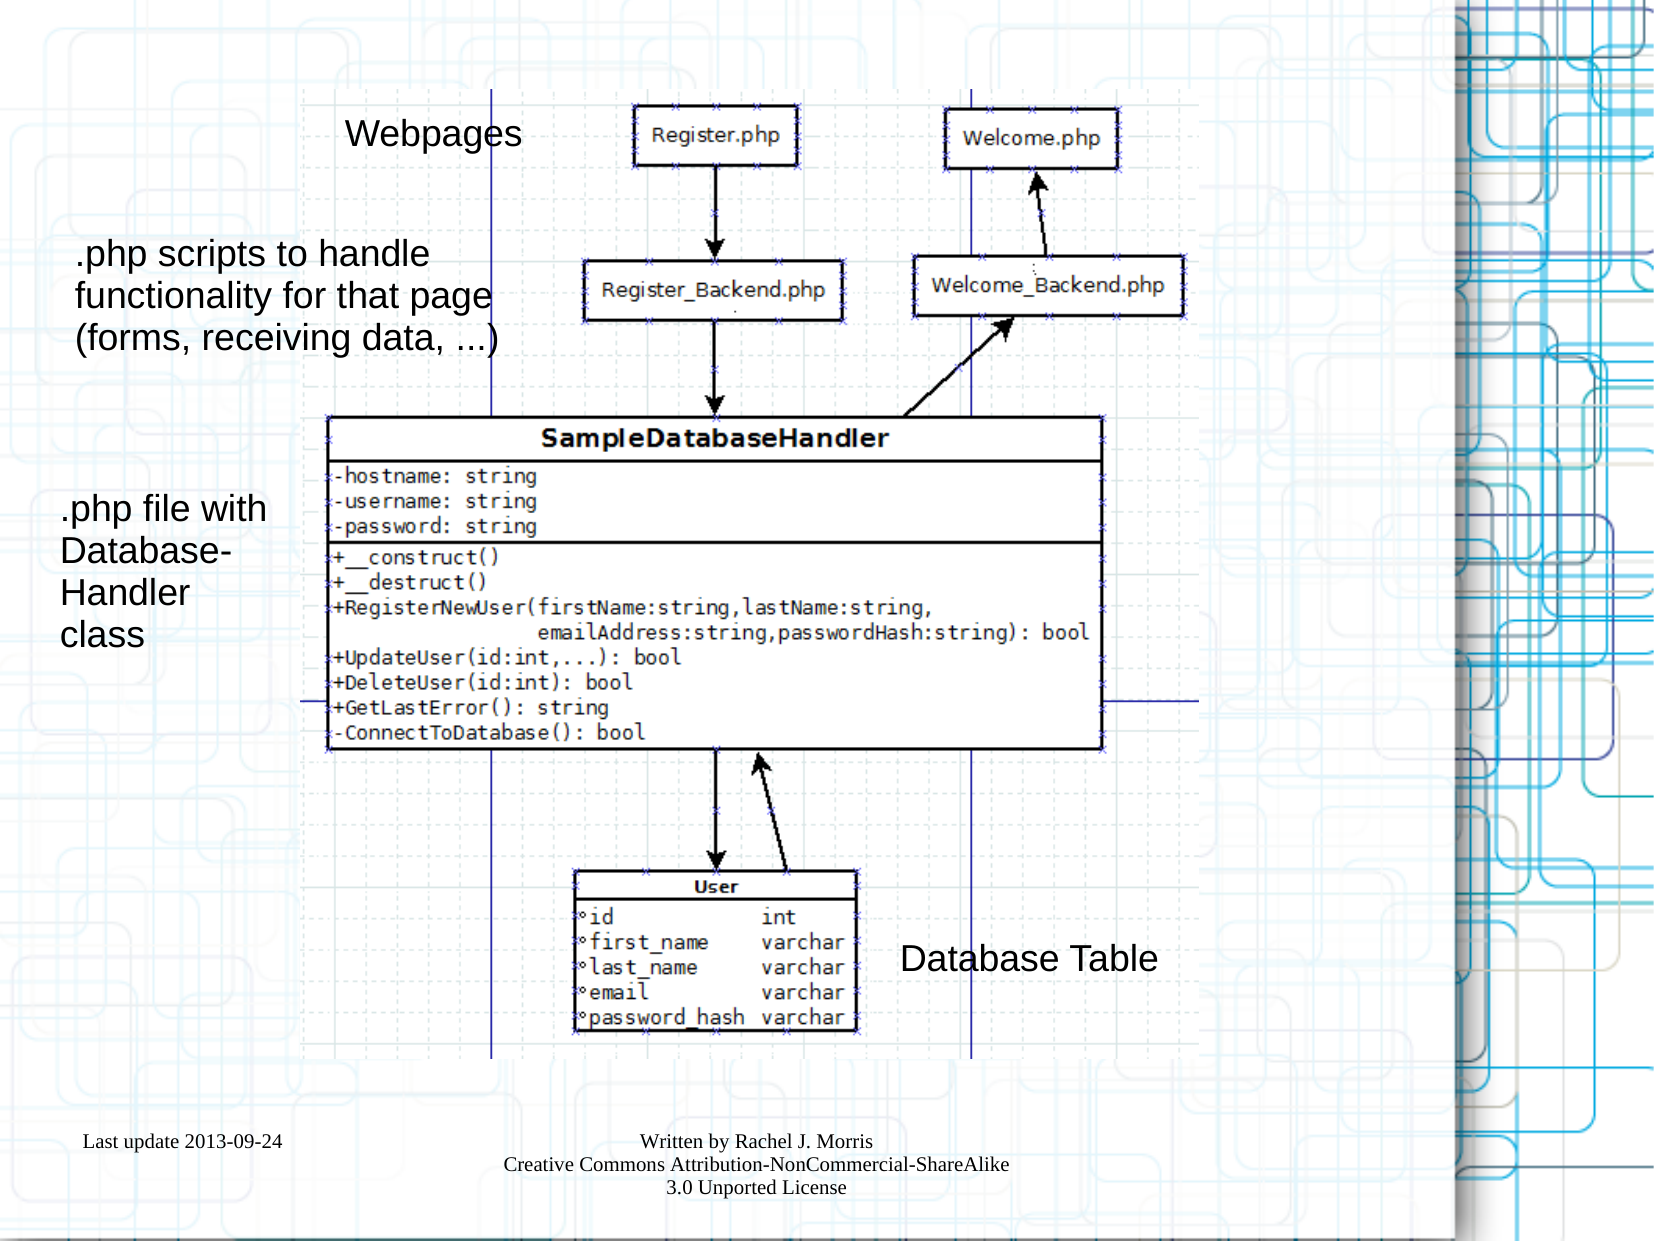

Webpages
.php scripts to handle functionality for that page (forms, receiving data, ...)
.php file with Database-Handler class
Database Table